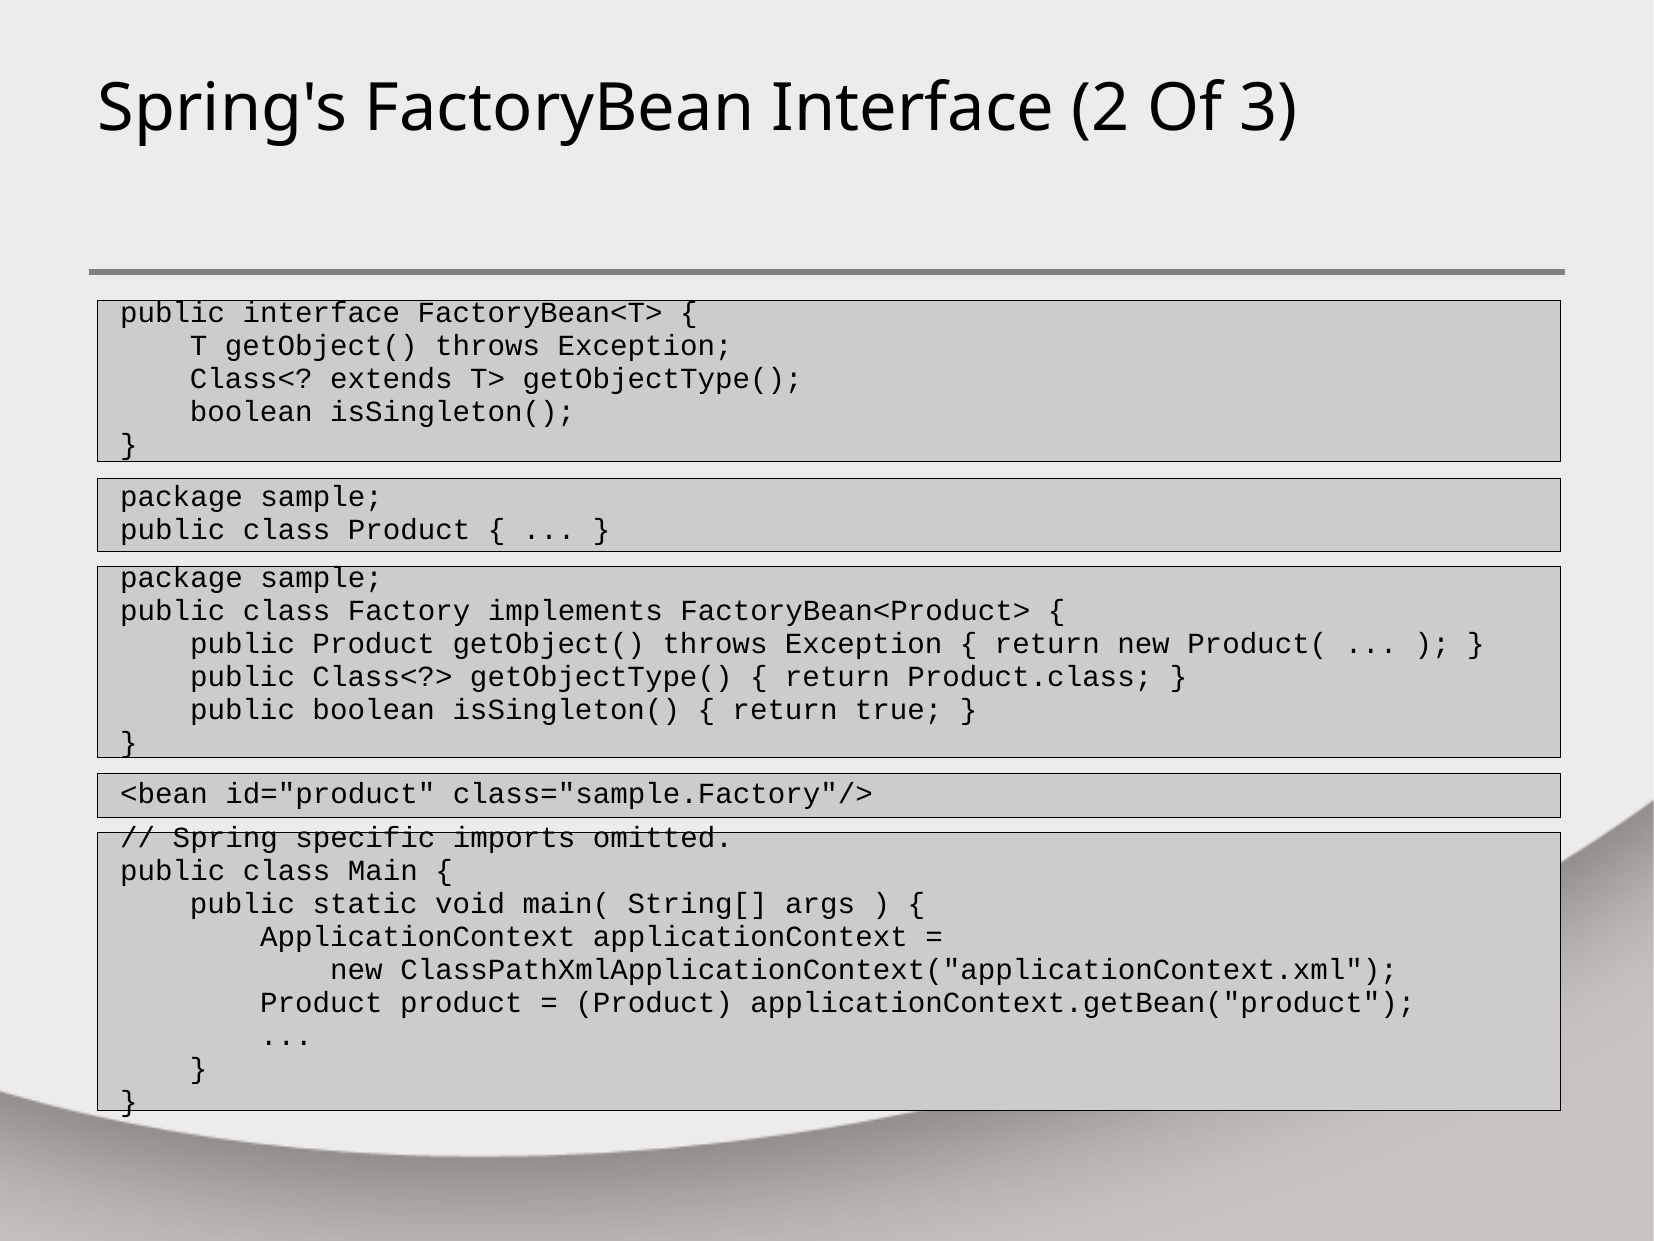

# Spring's FactoryBean Interface (2 Of 3)
public interface FactoryBean<T> {
 T getObject() throws Exception;
 Class<? extends T> getObjectType();
 boolean isSingleton();
}
package sample;
public class Product { ... }
package sample;
public class Factory implements FactoryBean<Product> {
 public Product getObject() throws Exception { return new Product( ... ); }
 public Class<?> getObjectType() { return Product.class; }
 public boolean isSingleton() { return true; }
}
<bean id="product" class="sample.Factory"/>
// Spring specific imports omitted.
public class Main {
 public static void main( String[] args ) {
 ApplicationContext applicationContext =
 new ClassPathXmlApplicationContext("applicationContext.xml");
 Product product = (Product) applicationContext.getBean("product");
 ...
 }
}